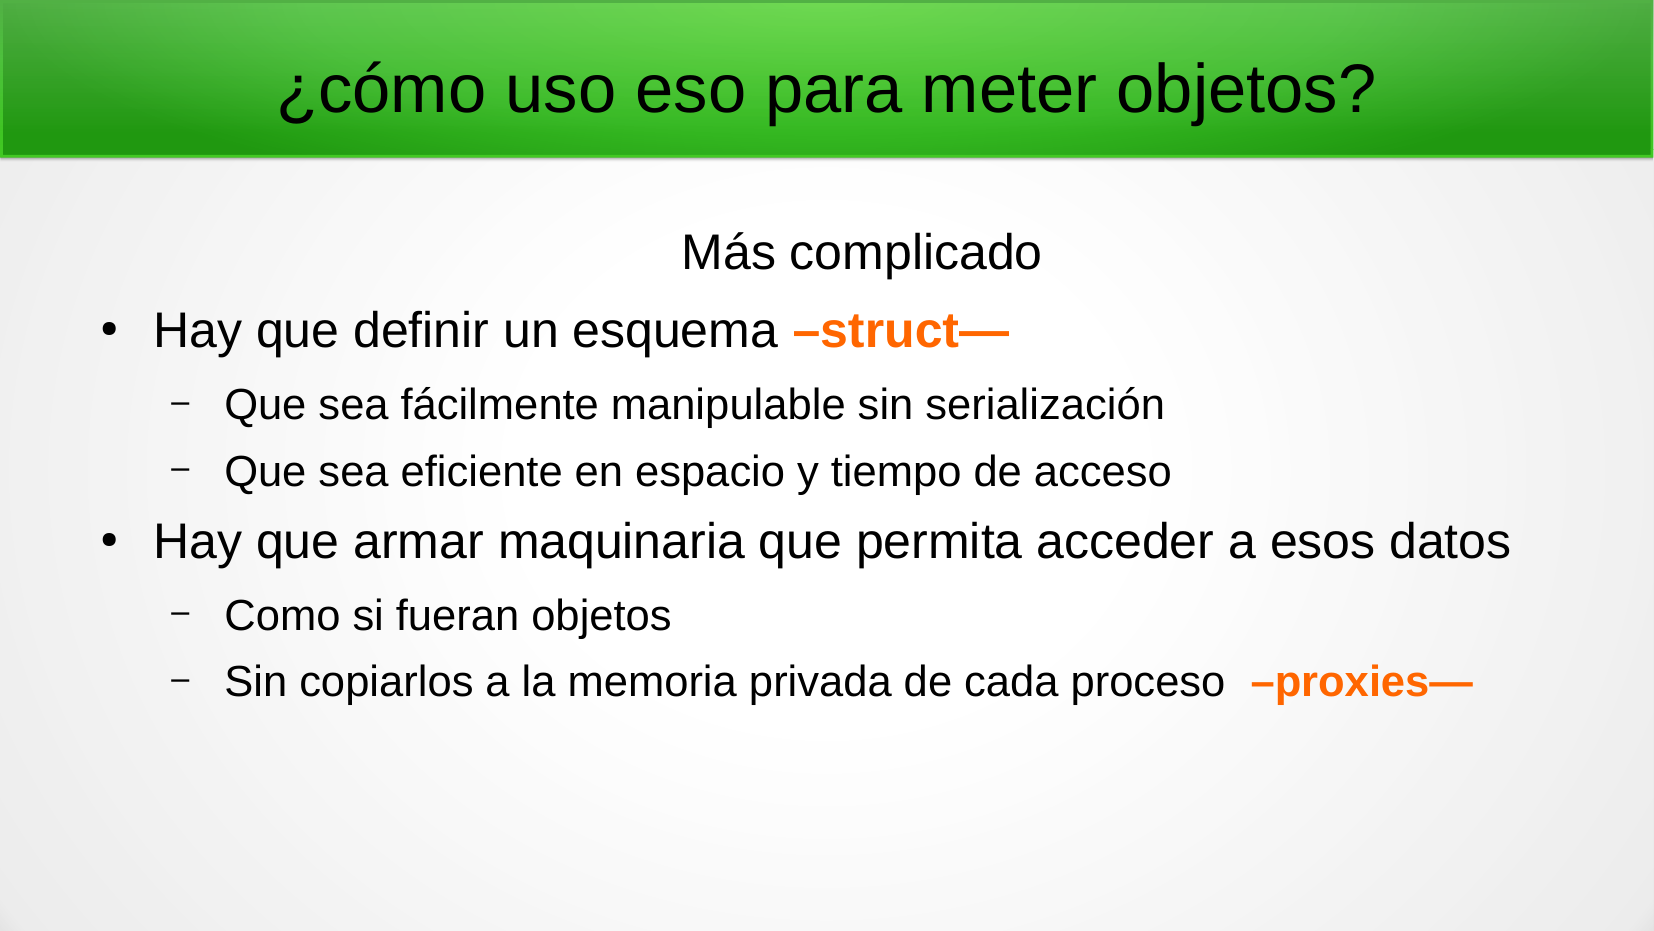

# ¿cómo uso eso para meter objetos?
Más complicado
Hay que definir un esquema –struct—
Que sea fácilmente manipulable sin serialización
Que sea eficiente en espacio y tiempo de acceso
Hay que armar maquinaria que permita acceder a esos datos
Como si fueran objetos
Sin copiarlos a la memoria privada de cada proceso –proxies—